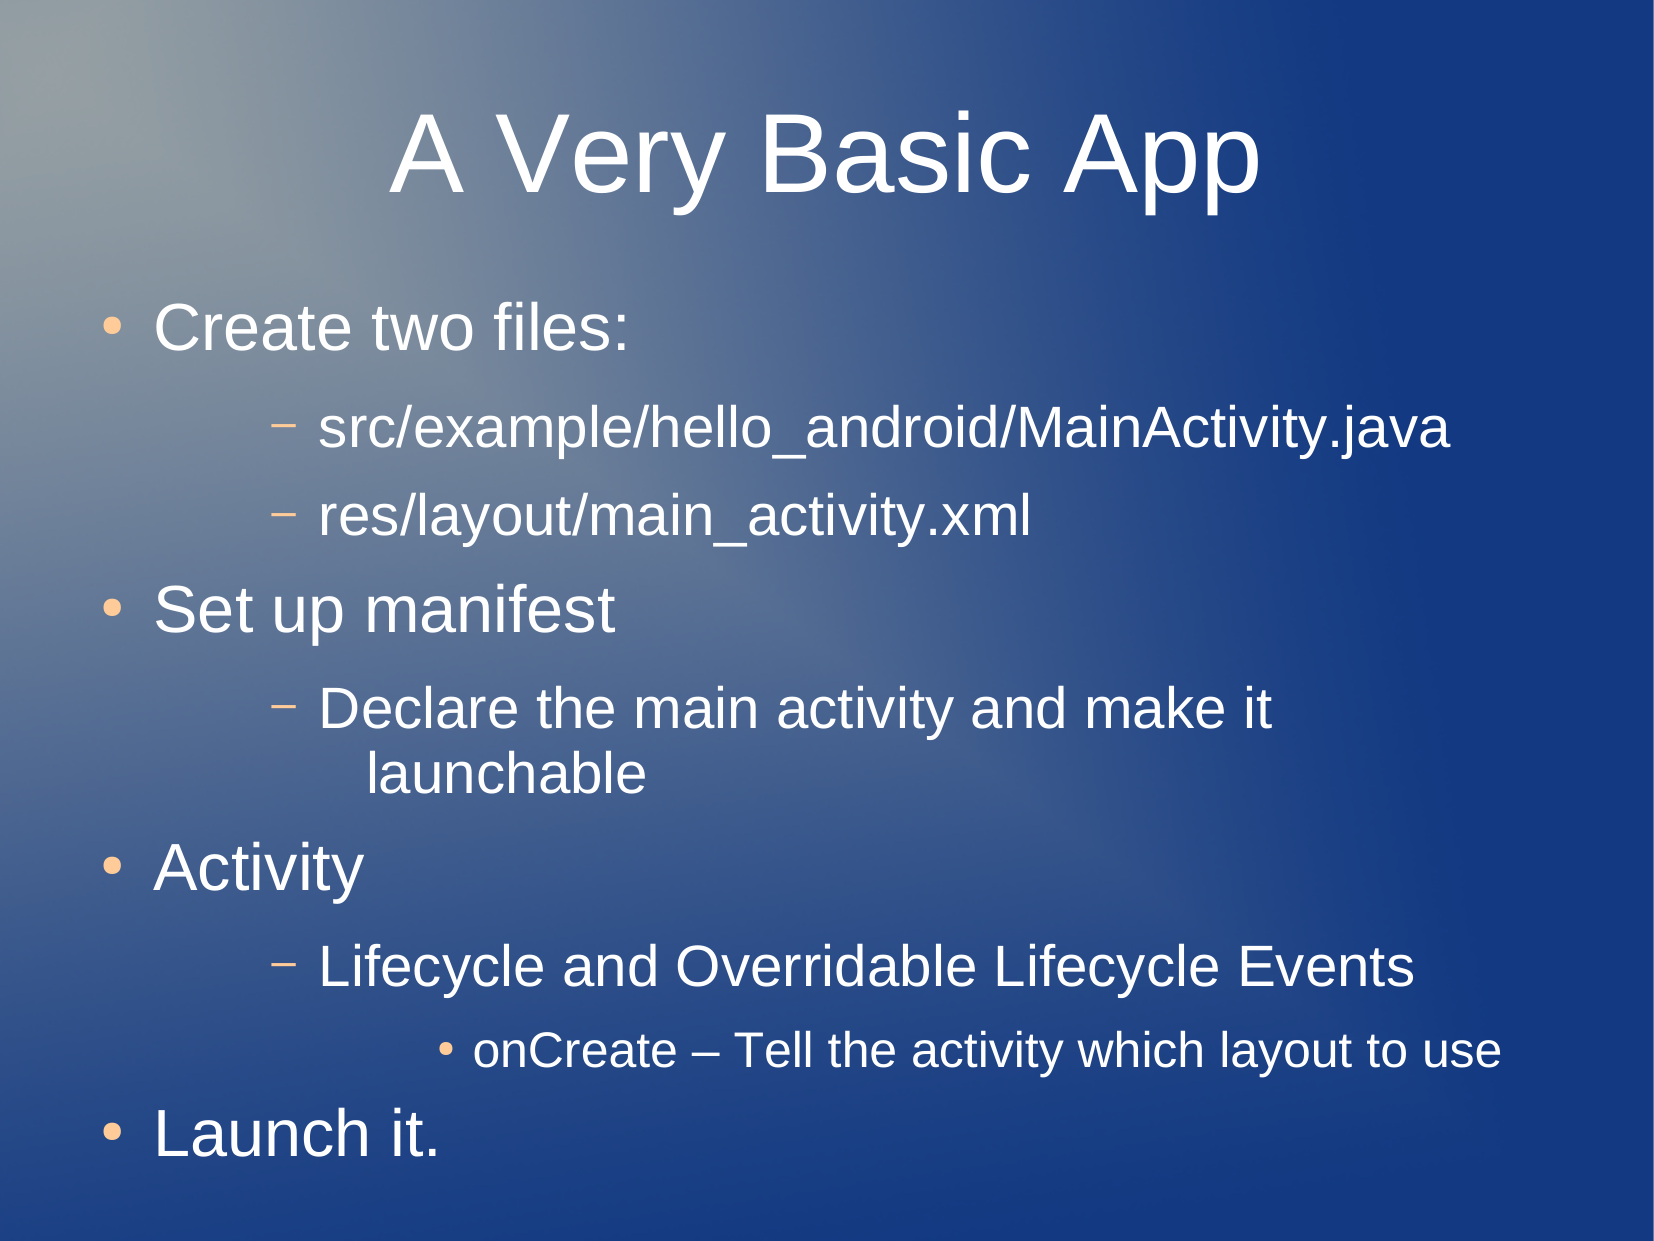

# A Very Basic App
Create two files:
src/example/hello_android/MainActivity.java
res/layout/main_activity.xml
Set up manifest
Declare the main activity and make it launchable
Activity
Lifecycle and Overridable Lifecycle Events
onCreate – Tell the activity which layout to use
Launch it.